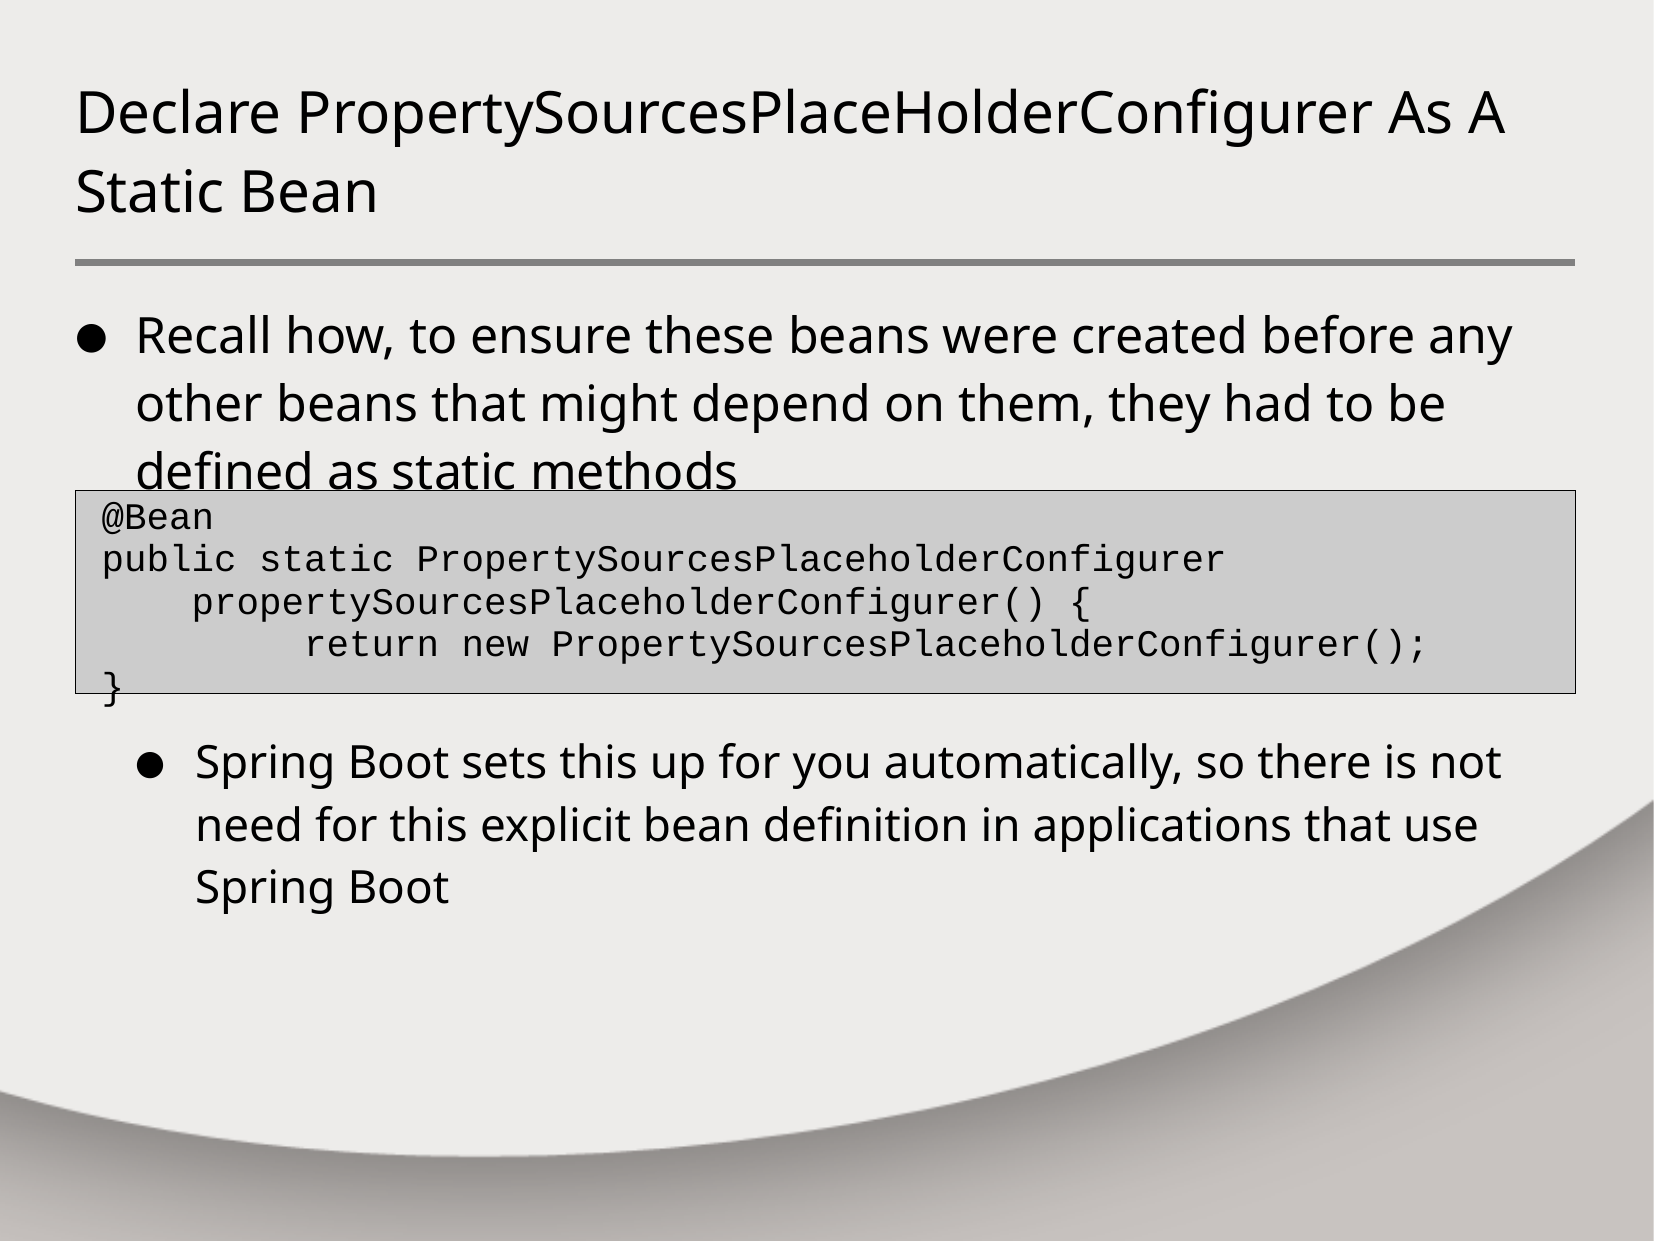

# Declare PropertySourcesPlaceHolderConfigurer As A Static Bean
Recall how, to ensure these beans were created before any other beans that might depend on them, they had to be defined as static methods
Spring Boot sets this up for you automatically, so there is not need for this explicit bean definition in applications that use Spring Boot
@Bean
public static PropertySourcesPlaceholderConfigurer
 propertySourcesPlaceholderConfigurer() {
 return new PropertySourcesPlaceholderConfigurer();
}